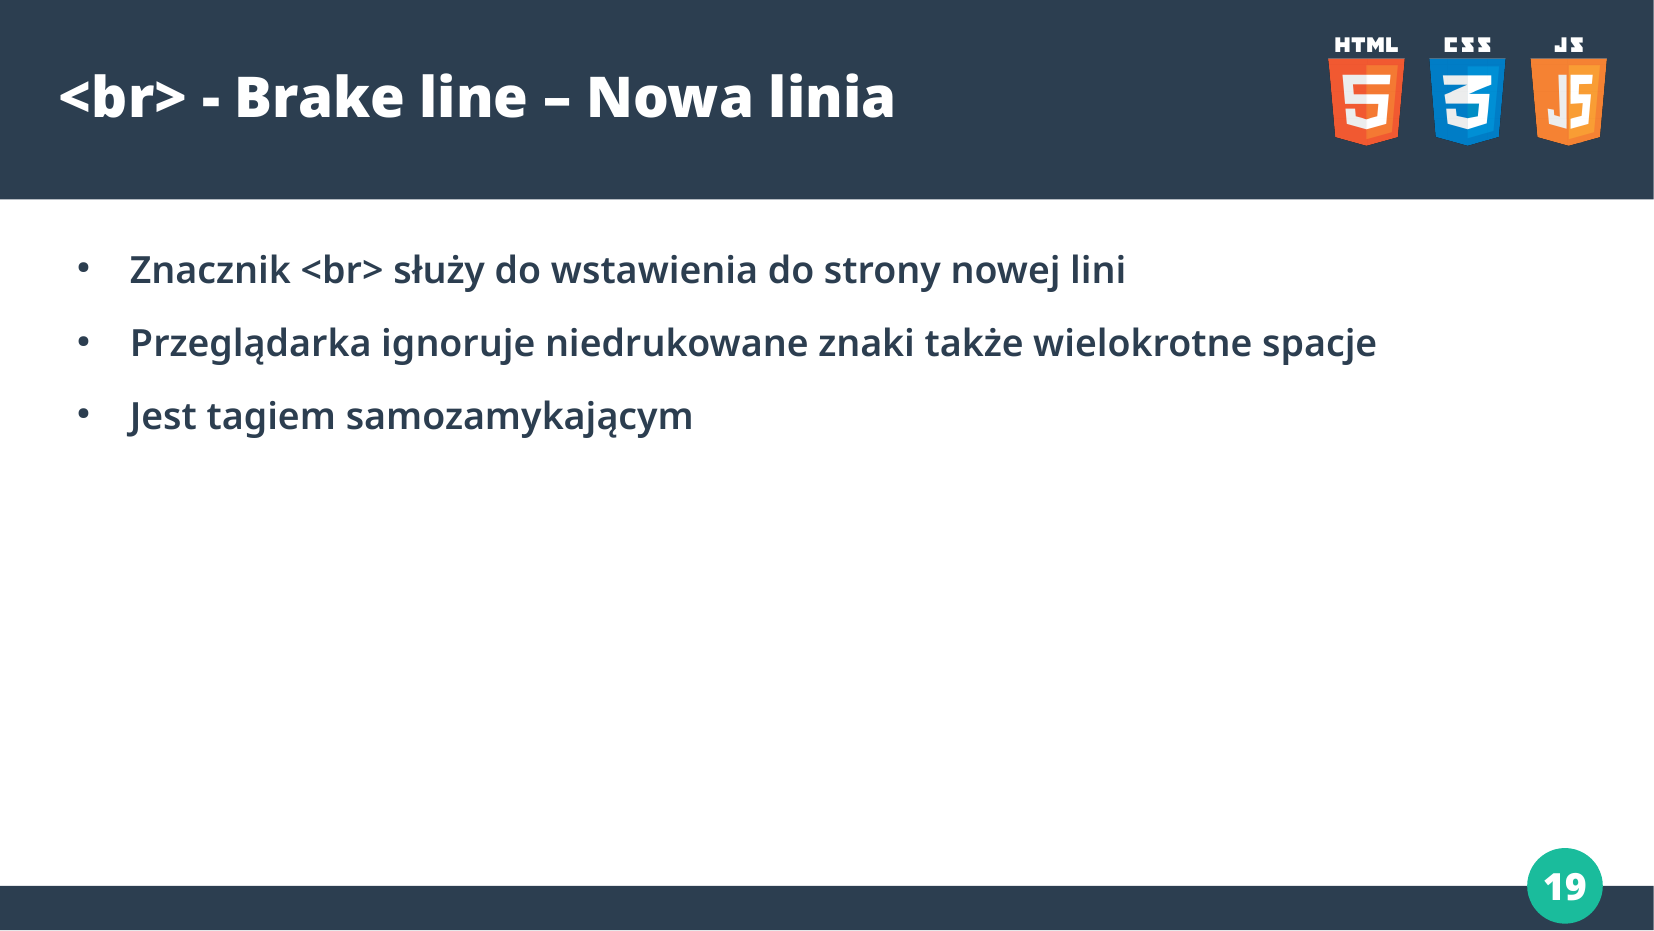

# <br> - Brake line – Nowa linia
Znacznik <br> służy do wstawienia do strony nowej lini
Przeglądarka ignoruje niedrukowane znaki także wielokrotne spacje
Jest tagiem samozamykającym